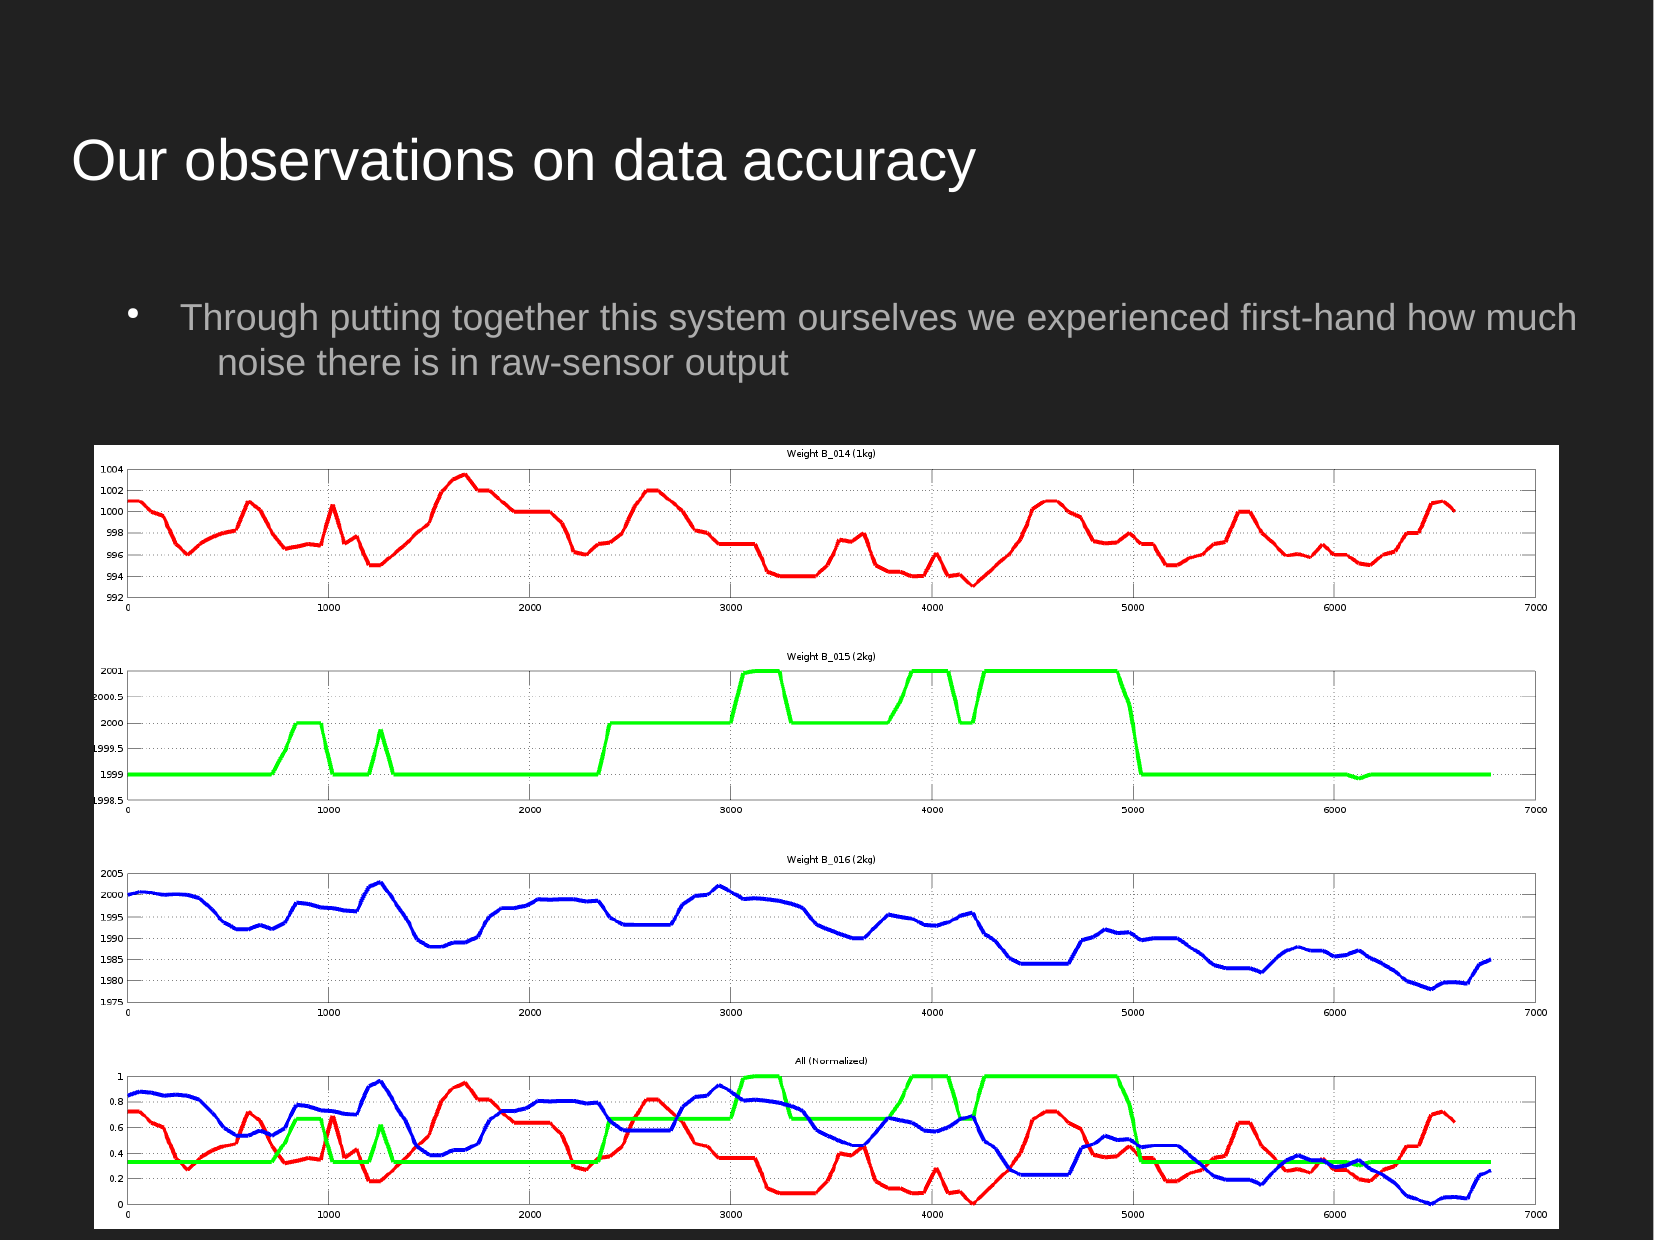

# Our observations on data accuracy
Through putting together this system ourselves we experienced first-hand how much noise there is in raw-sensor output